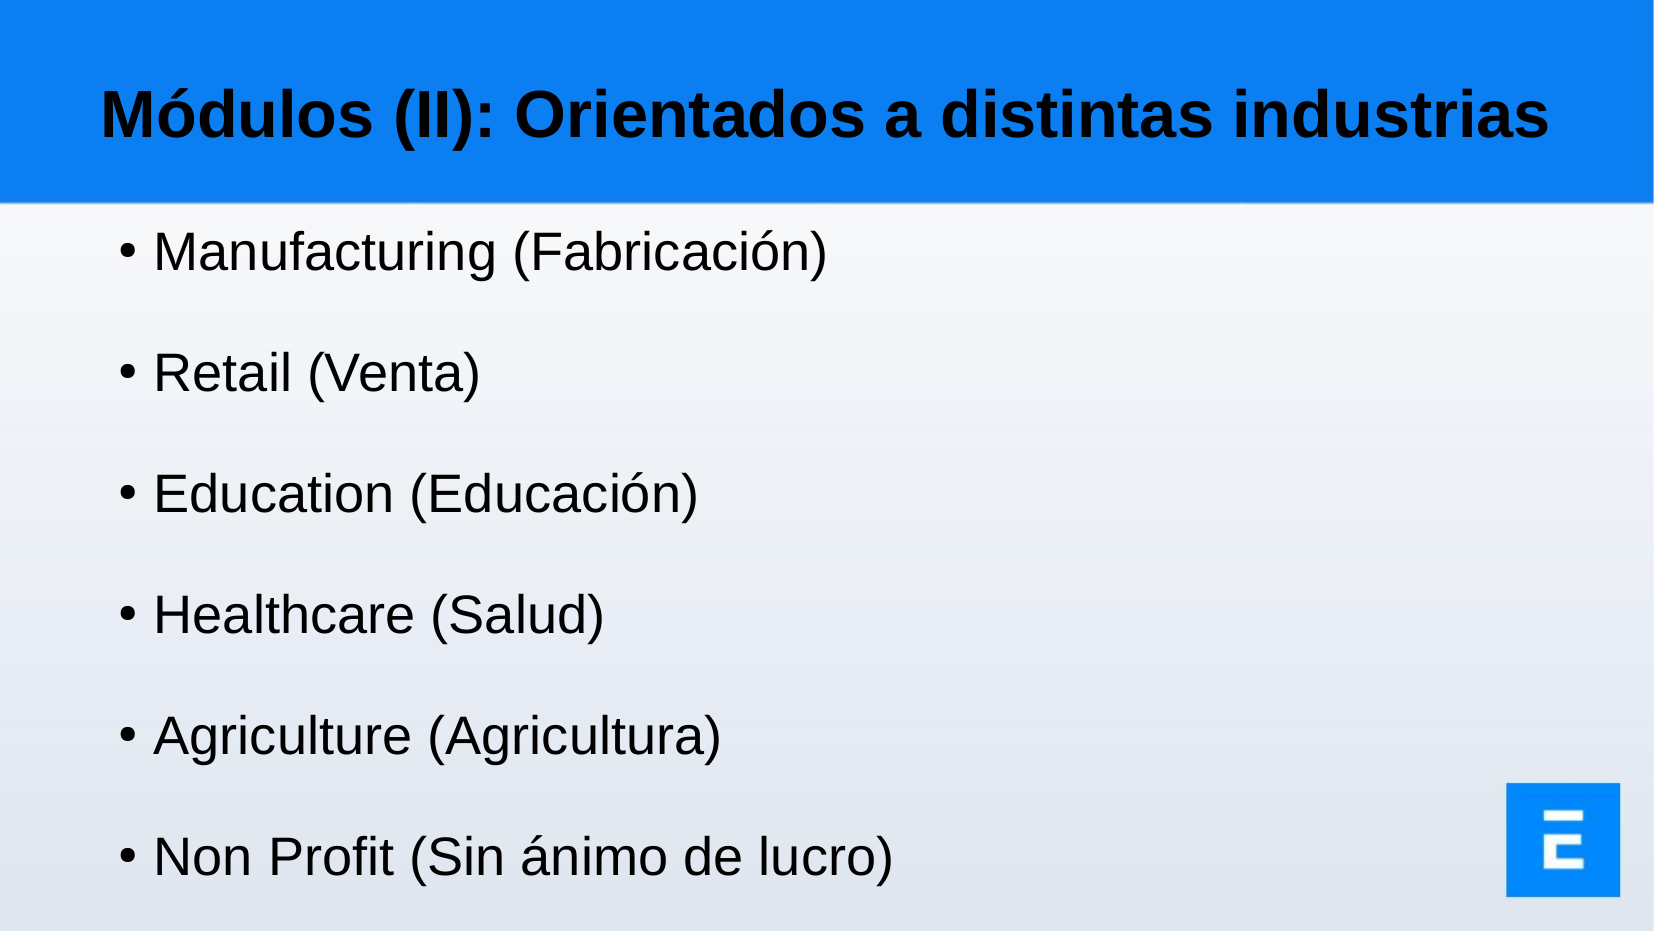

# Módulos (II): Orientados a distintas industrias
Manufacturing (Fabricación)
Retail (Venta)
Education (Educación)
Healthcare (Salud)
Agriculture (Agricultura)
Non Profit (Sin ánimo de lucro)